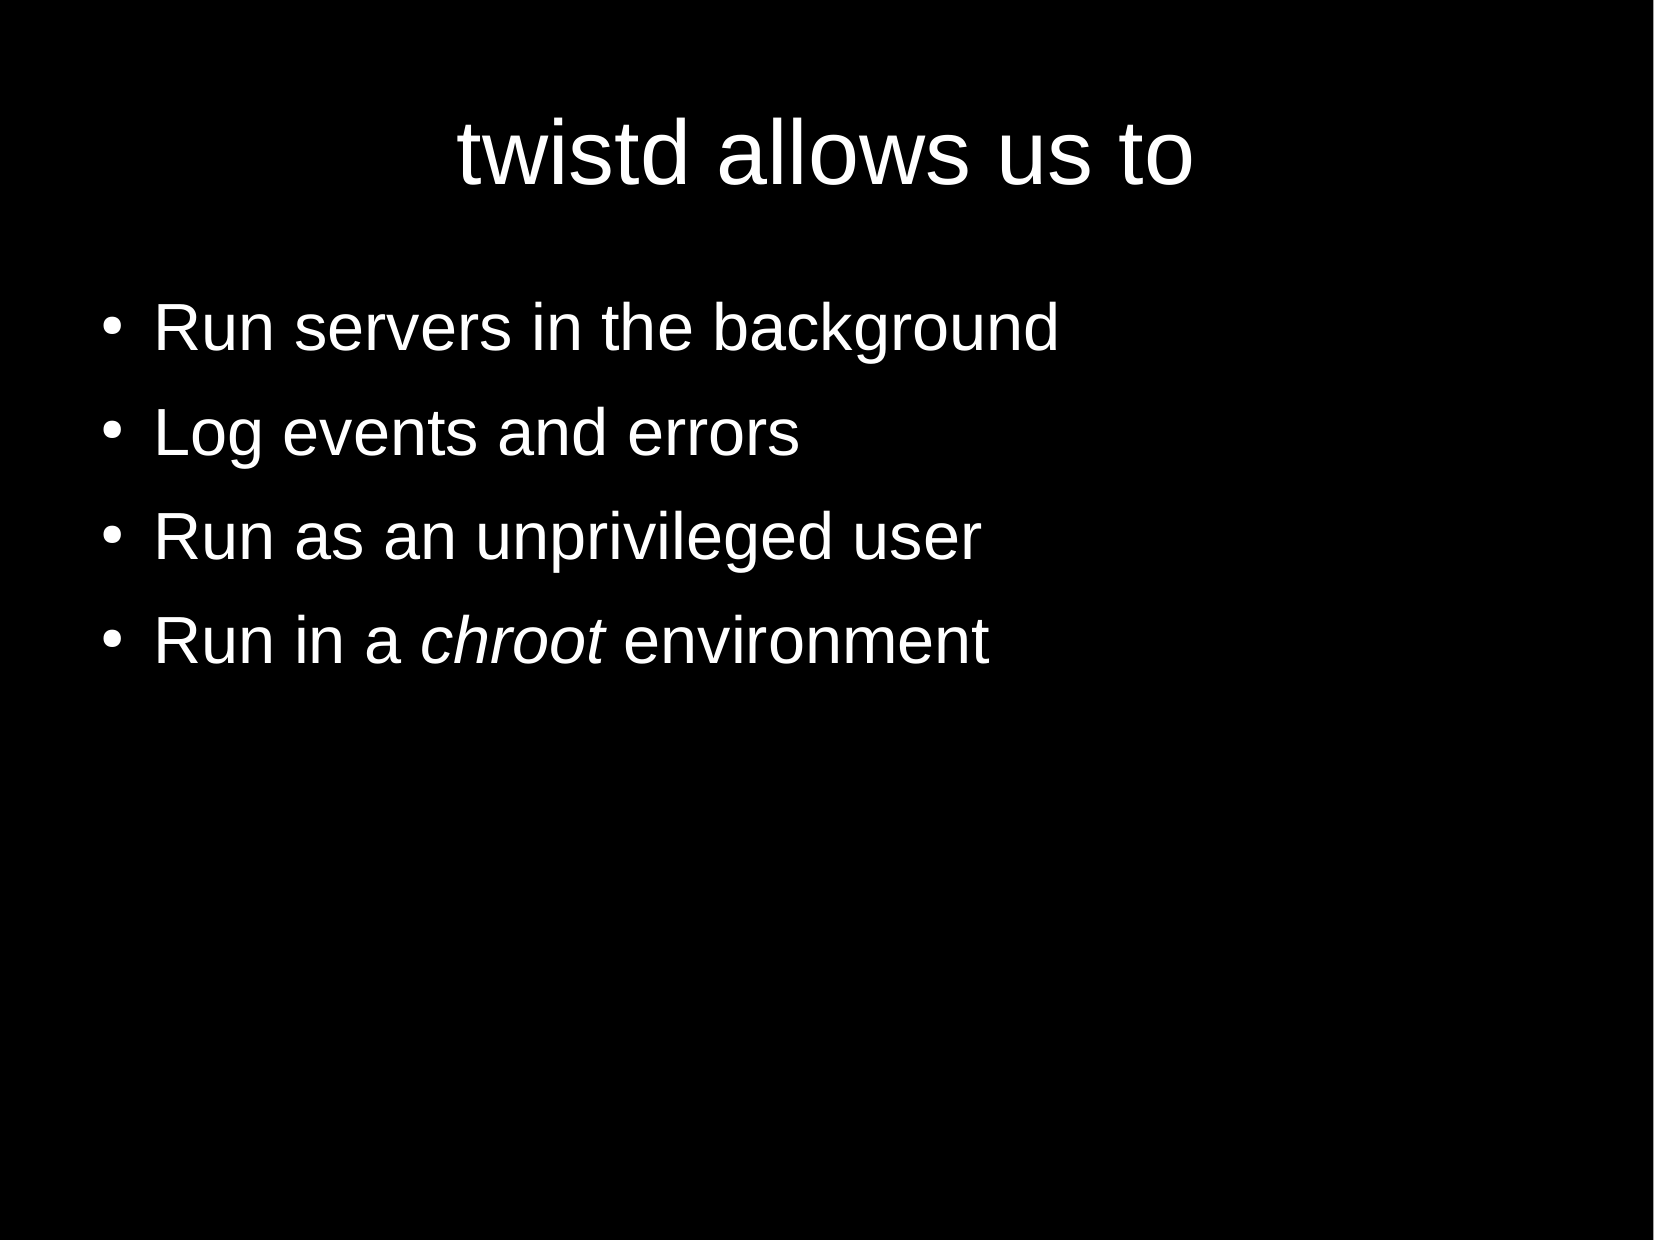

# twistd allows us to
Run servers in the background
Log events and errors
Run as an unprivileged user
Run in a chroot environment